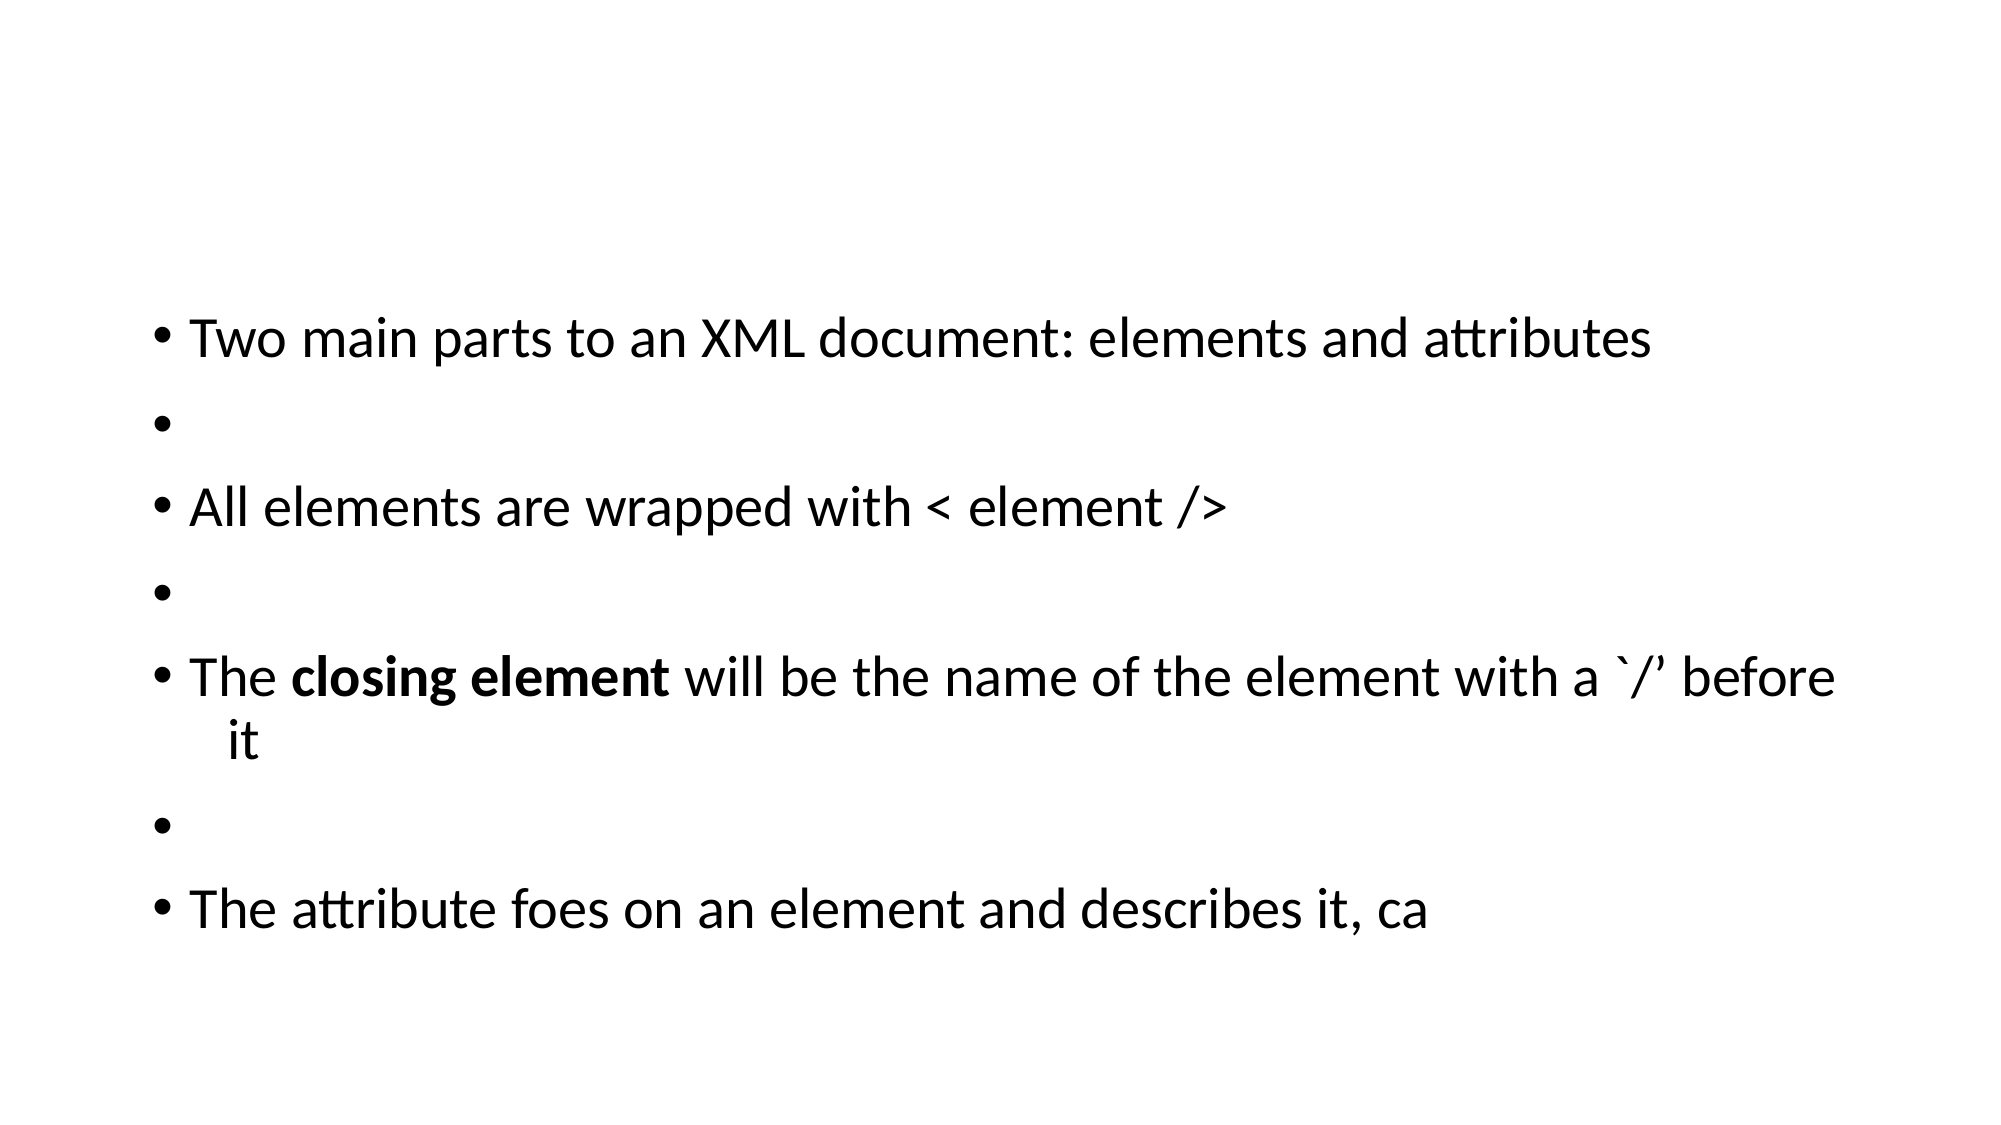

#
Two main parts to an XML document: elements and attributes
All elements are wrapped with < element />
The closing element will be the name of the element with a `/’ before it
The attribute foes on an element and describes it, ca